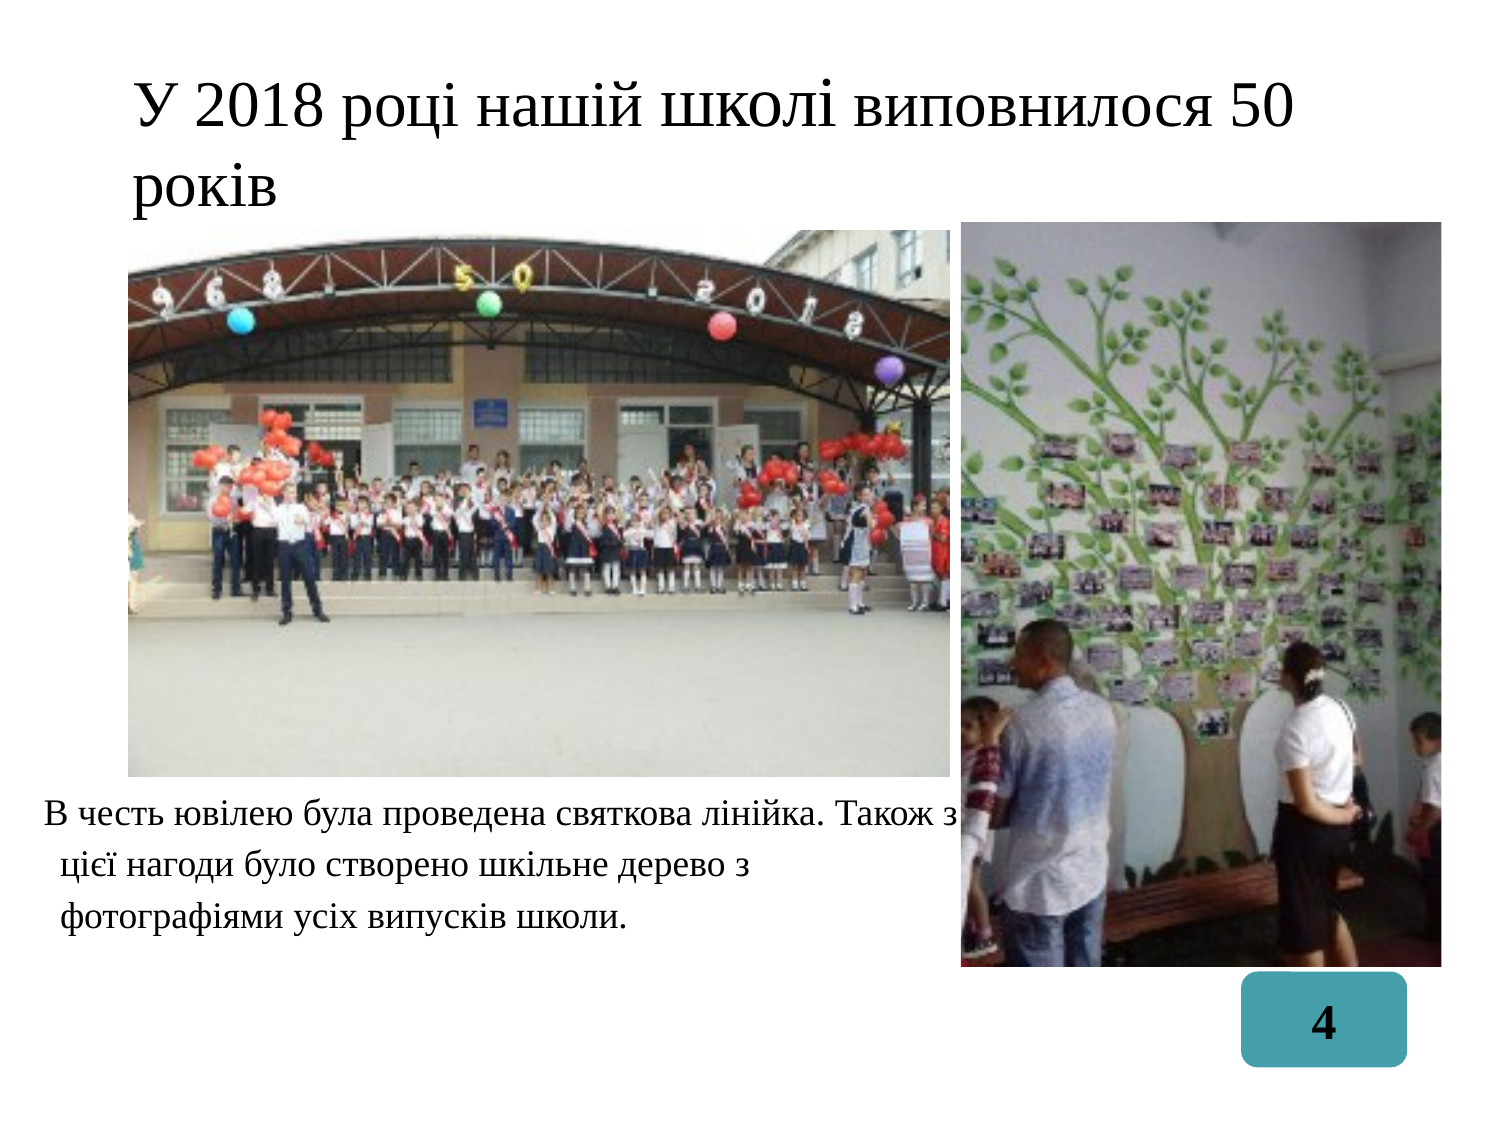

# У 2018 році нашій школі виповнилося 50 років
 В честь ювілею була проведена святкова лінійка. Також з цієї нагоди було створено шкільне дерево з фотографіями усіх випусків школи.
4